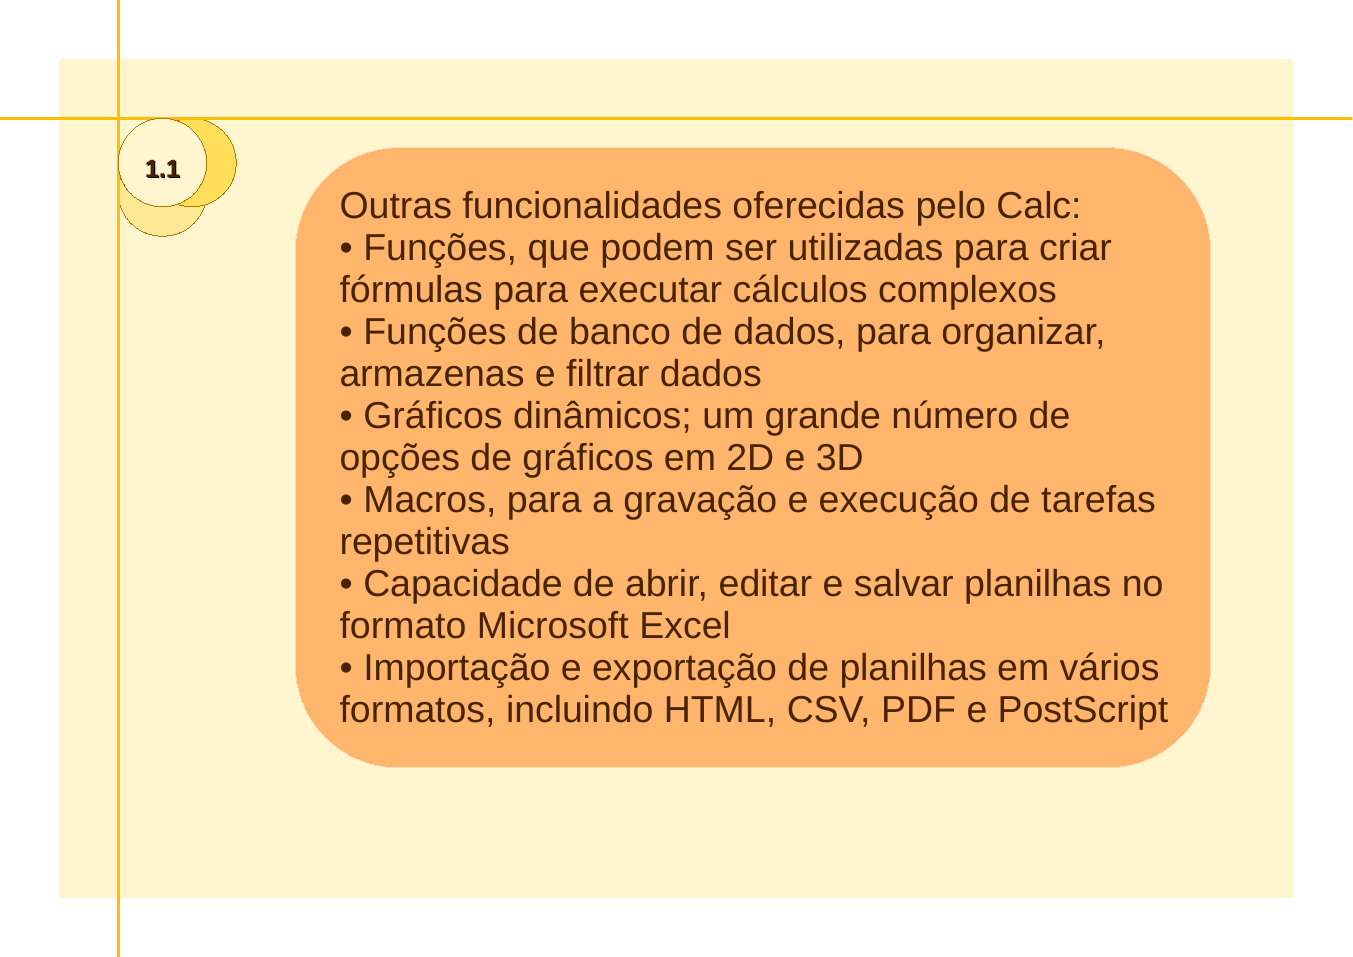

1.1
Outras funcionalidades oferecidas pelo Calc:
• Funções, que podem ser utilizadas para criar fórmulas para executar cálculos complexos
• Funções de banco de dados, para organizar, armazenas e filtrar dados
• Gráficos dinâmicos; um grande número de opções de gráficos em 2D e 3D
• Macros, para a gravação e execução de tarefas repetitivas
• Capacidade de abrir, editar e salvar planilhas no formato Microsoft Excel
• Importação e exportação de planilhas em vários formatos, incluindo HTML, CSV, PDF e PostScript